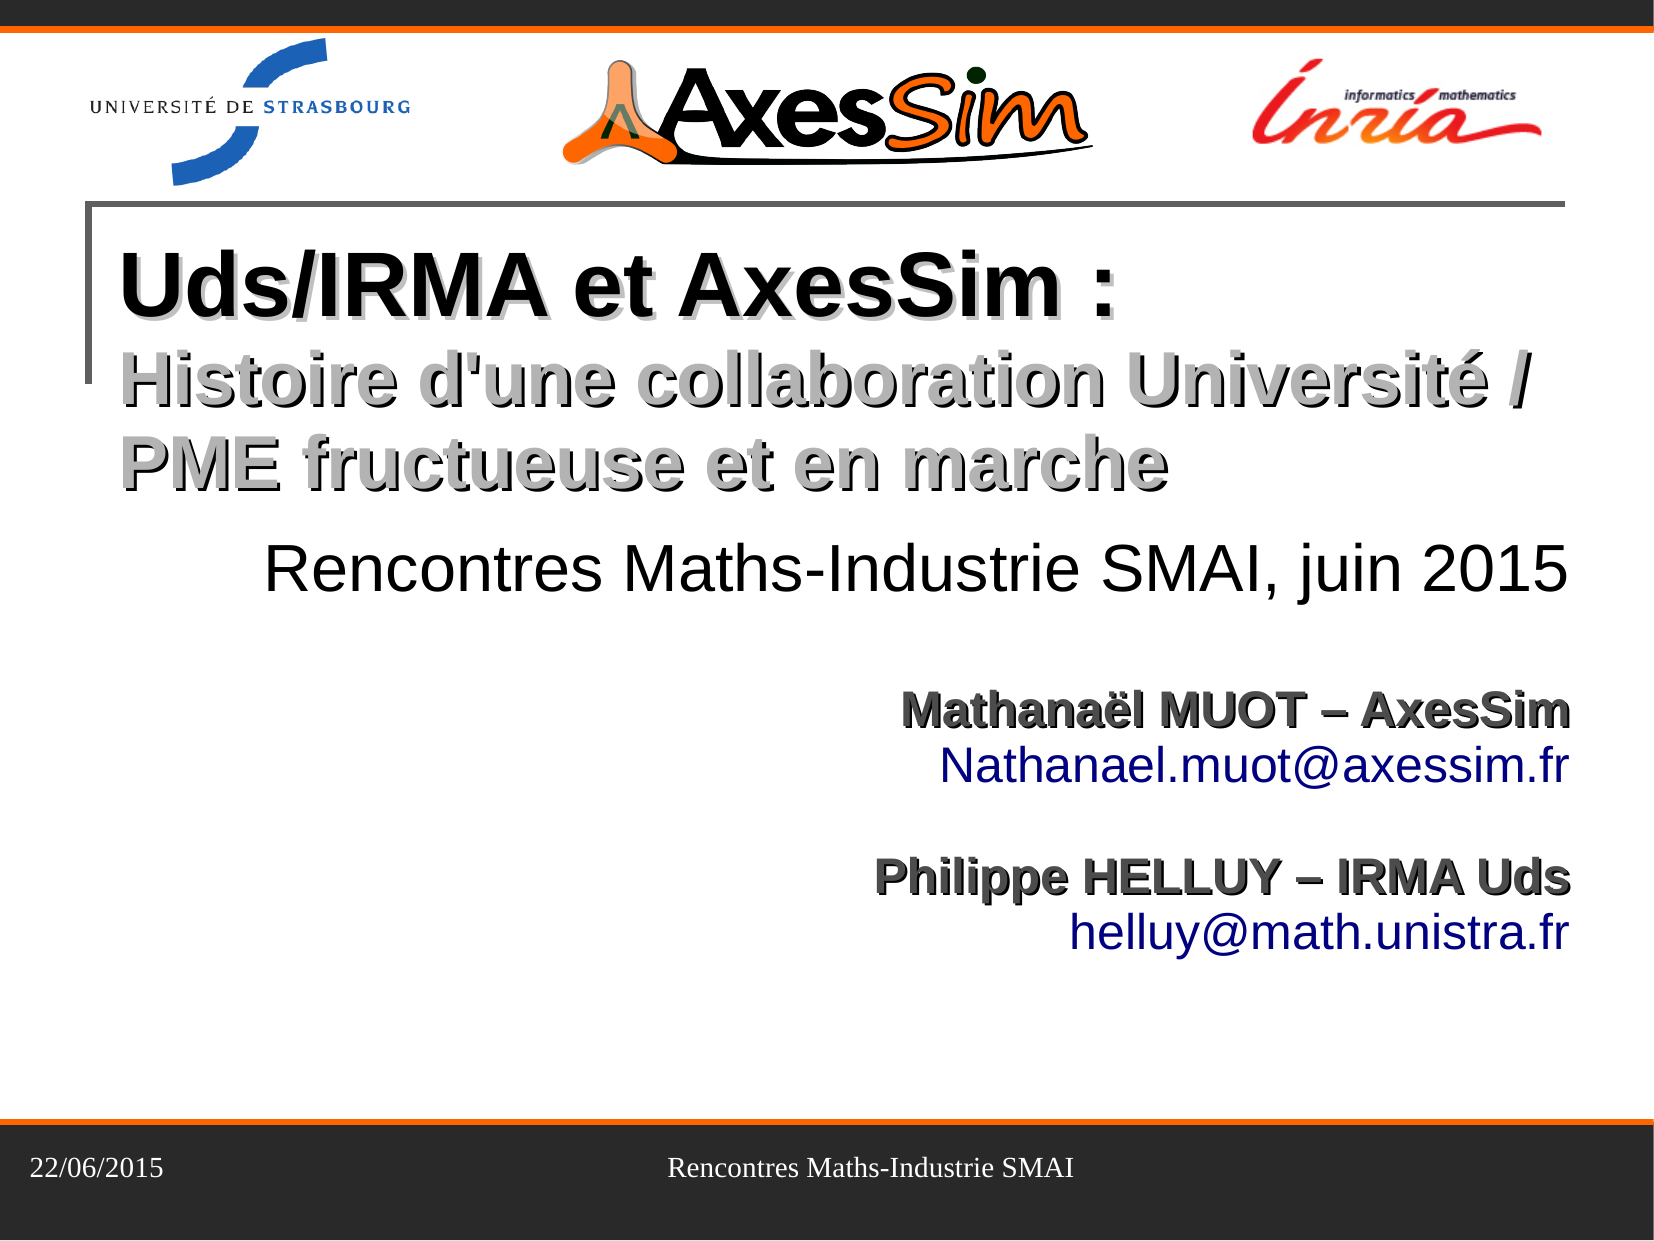

# Uds/IRMA et AxesSim : Histoire d'une collaboration Université / PME fructueuse et en marche
Rencontres Maths-Industrie SMAI, juin 2015
Mathanaël MUOT – AxesSim
Nathanael.muot@axessim.fr
Philippe HELLUY – IRMA Uds
helluy@math.unistra.fr
22/06/2015
Rencontres Maths-Industrie SMAI